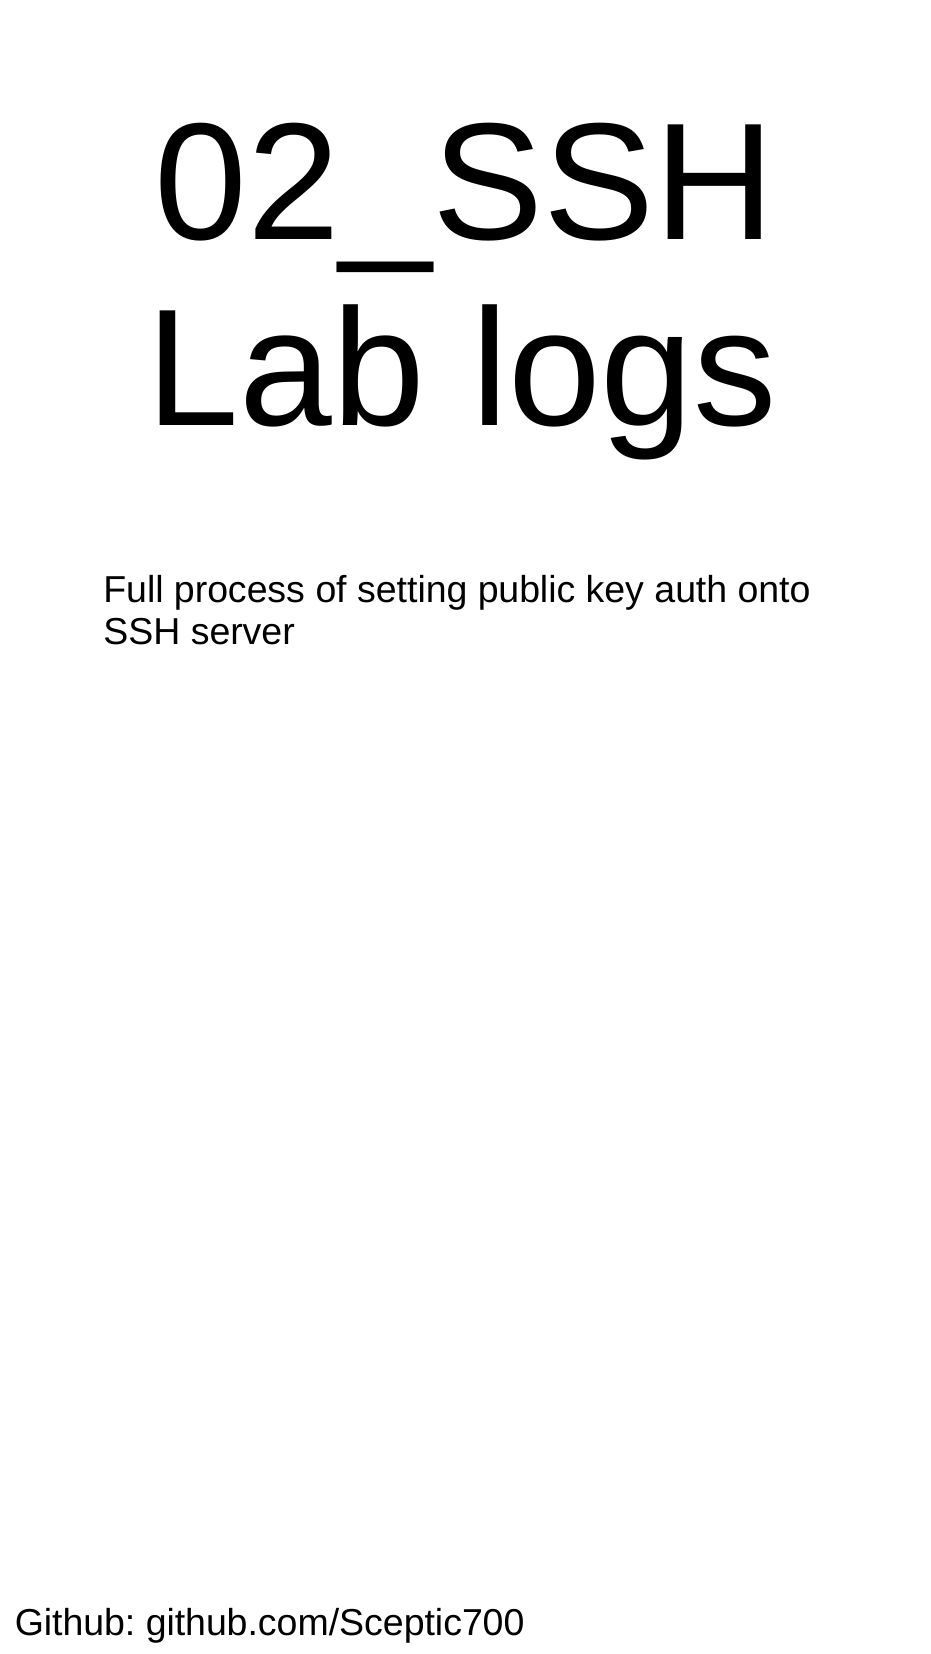

# 02_SSH Lab logs
Full process of setting public key auth onto
SSH server
Github: github.com/Sceptic700